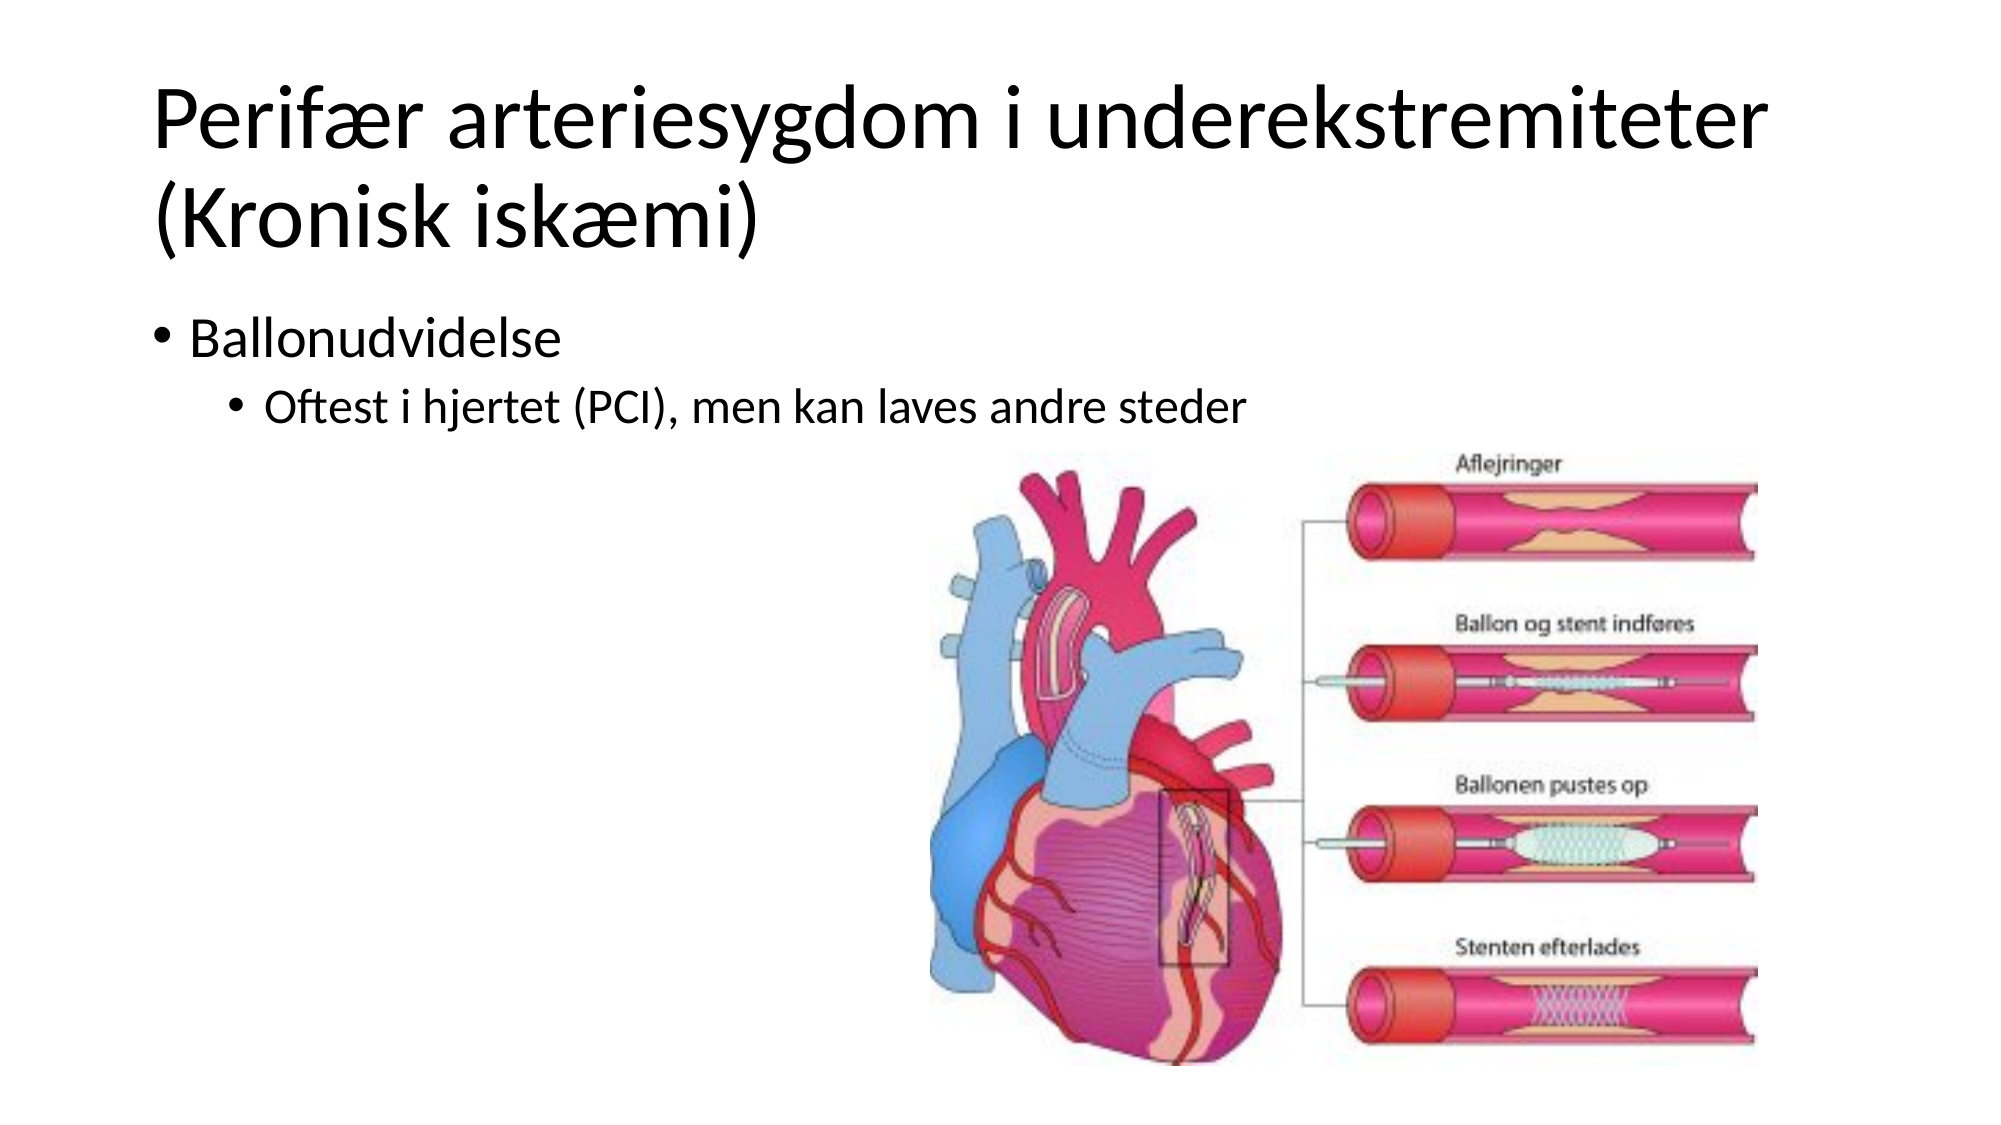

# Perifær arteriesygdom i underekstremiteter (Kronisk iskæmi)
Ballonudvidelse
Oftest i hjertet (PCI), men kan laves andre steder